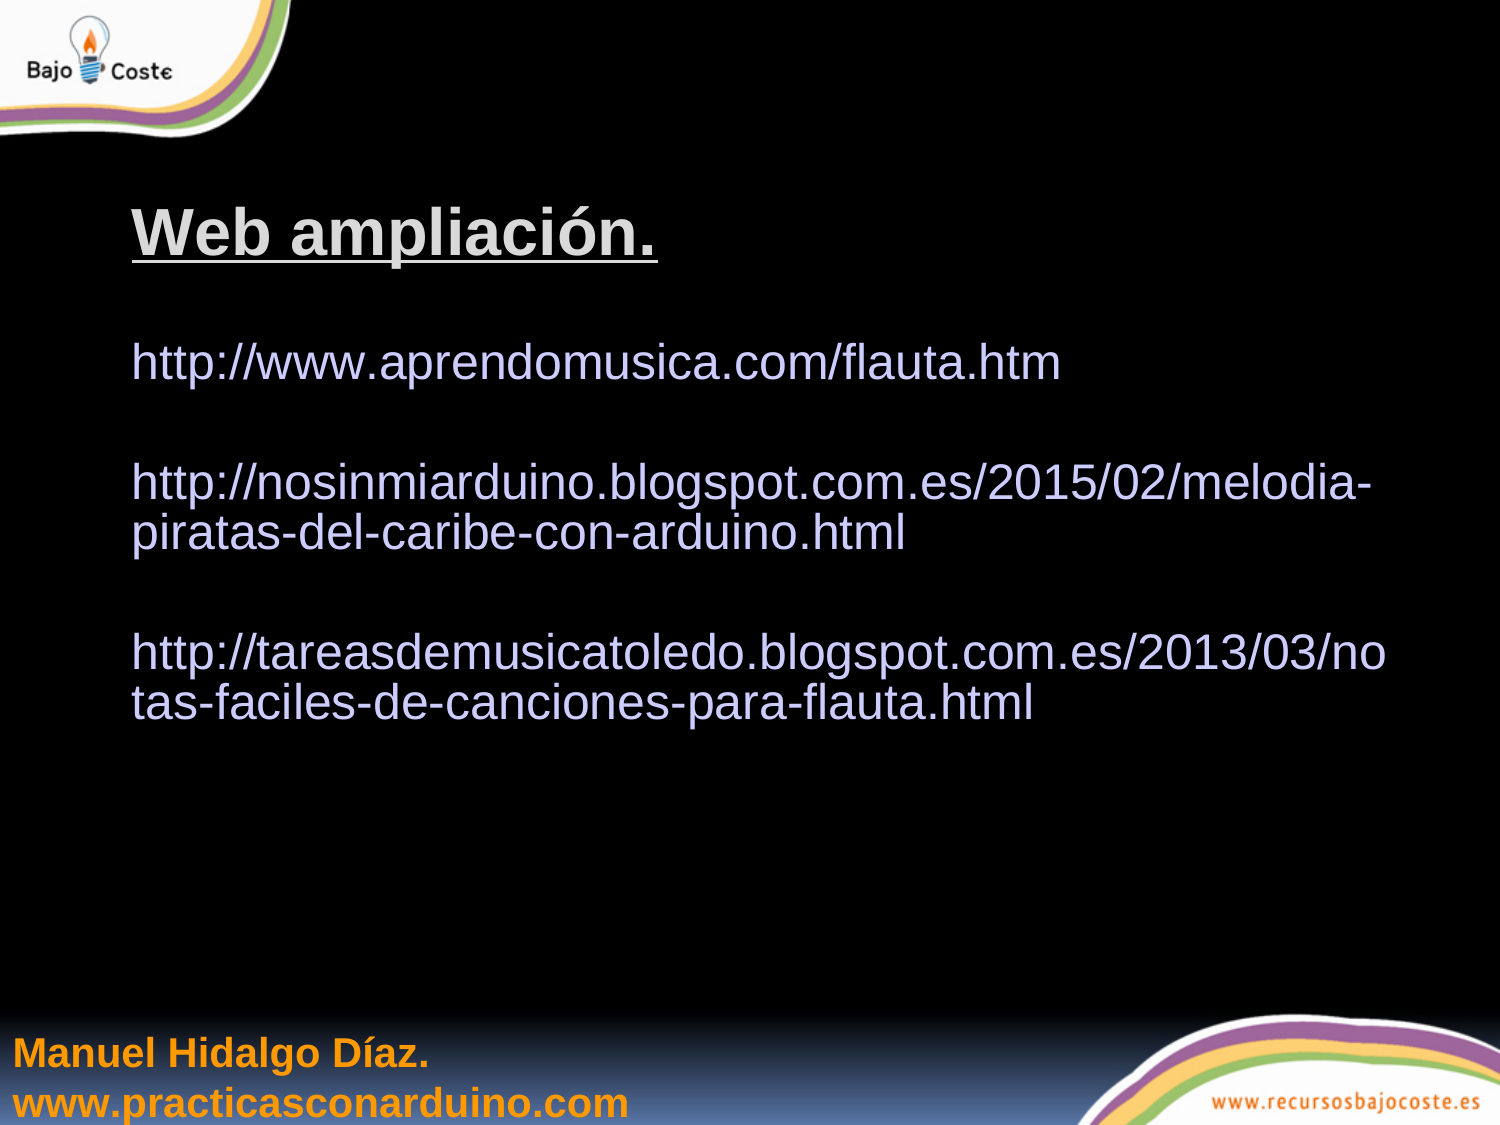

Web ampliación.
http://www.aprendomusica.com/flauta.htm
http://nosinmiarduino.blogspot.com.es/2015/02/melodia-piratas-del-caribe-con-arduino.html
http://tareasdemusicatoledo.blogspot.com.es/2013/03/notas-faciles-de-canciones-para-flauta.html
Manuel Hidalgo Díaz.
www.practicasconarduino.com